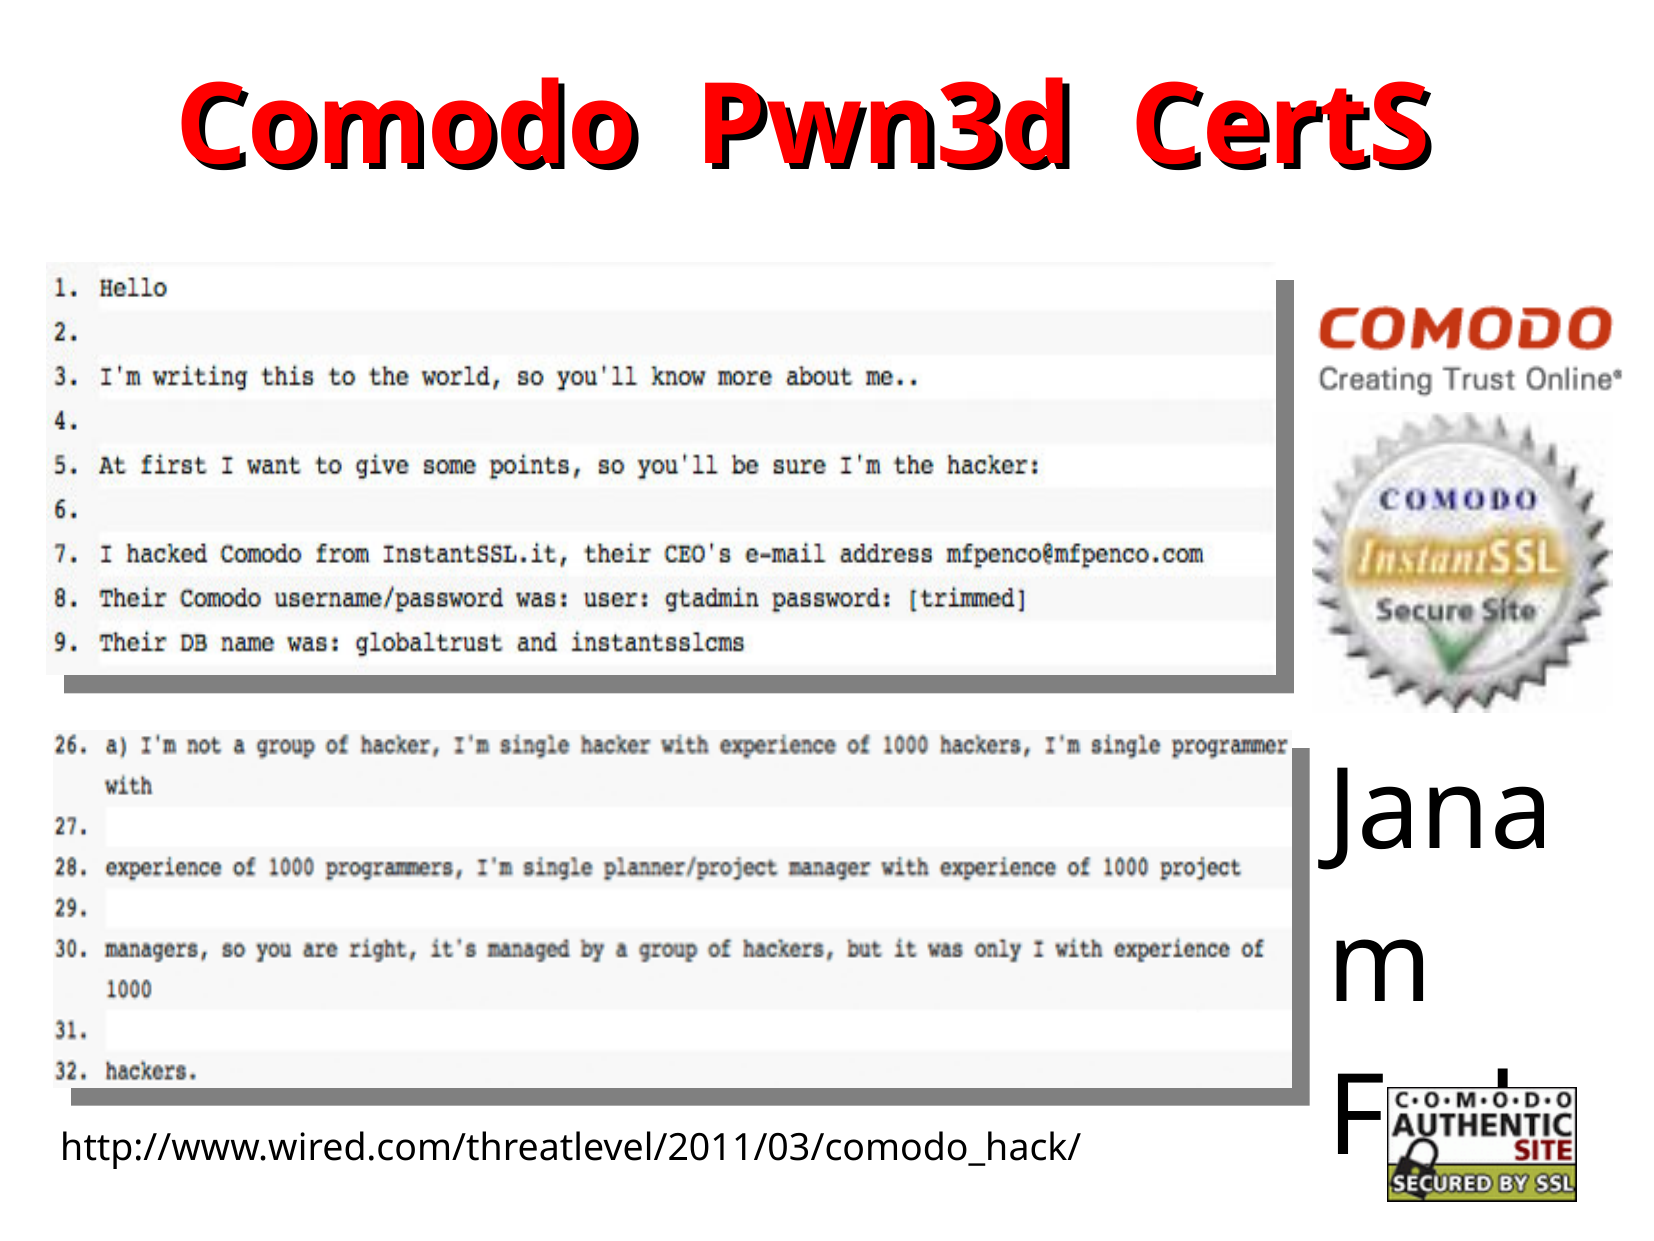

Comodo Pwn3d CertS
Janam Fadaye Rahbar
http://www.wired.com/threatlevel/2011/03/comodo_hack/